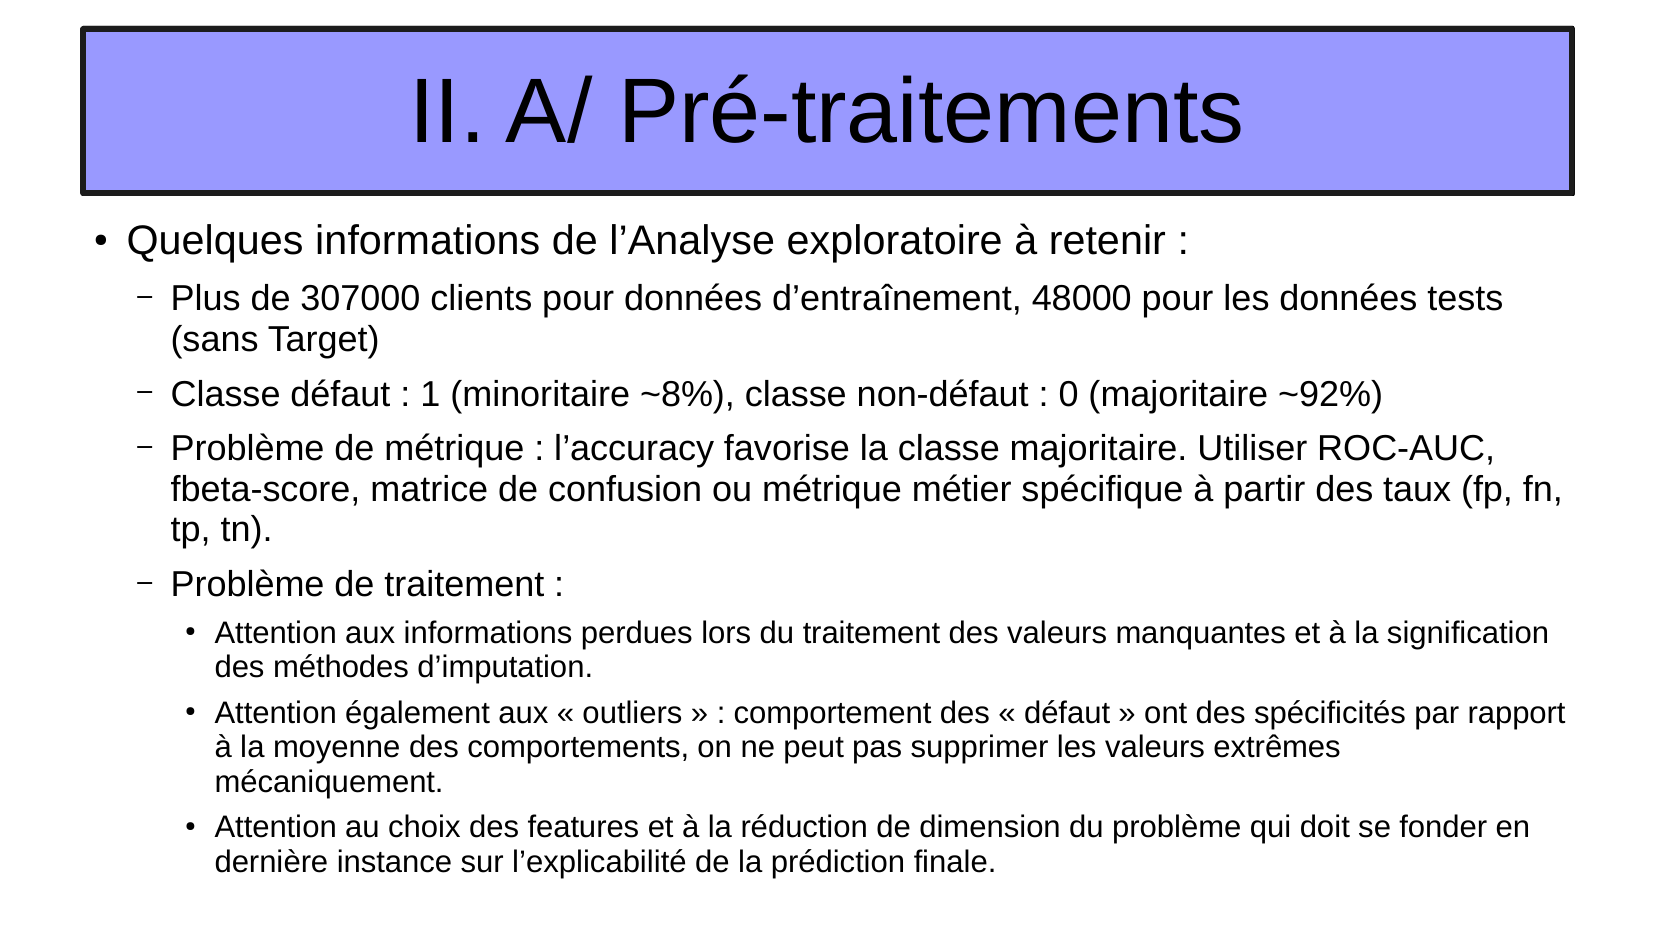

II. A/ Pré-traitements
#
Quelques informations de l’Analyse exploratoire à retenir :
Plus de 307000 clients pour données d’entraînement, 48000 pour les données tests (sans Target)
Classe défaut : 1 (minoritaire ~8%), classe non-défaut : 0 (majoritaire ~92%)
Problème de métrique : l’accuracy favorise la classe majoritaire. Utiliser ROC-AUC, fbeta-score, matrice de confusion ou métrique métier spécifique à partir des taux (fp, fn, tp, tn).
Problème de traitement :
Attention aux informations perdues lors du traitement des valeurs manquantes et à la signification des méthodes d’imputation.
Attention également aux « outliers » : comportement des « défaut » ont des spécificités par rapport à la moyenne des comportements, on ne peut pas supprimer les valeurs extrêmes mécaniquement.
Attention au choix des features et à la réduction de dimension du problème qui doit se fonder en dernière instance sur l’explicabilité de la prédiction finale.